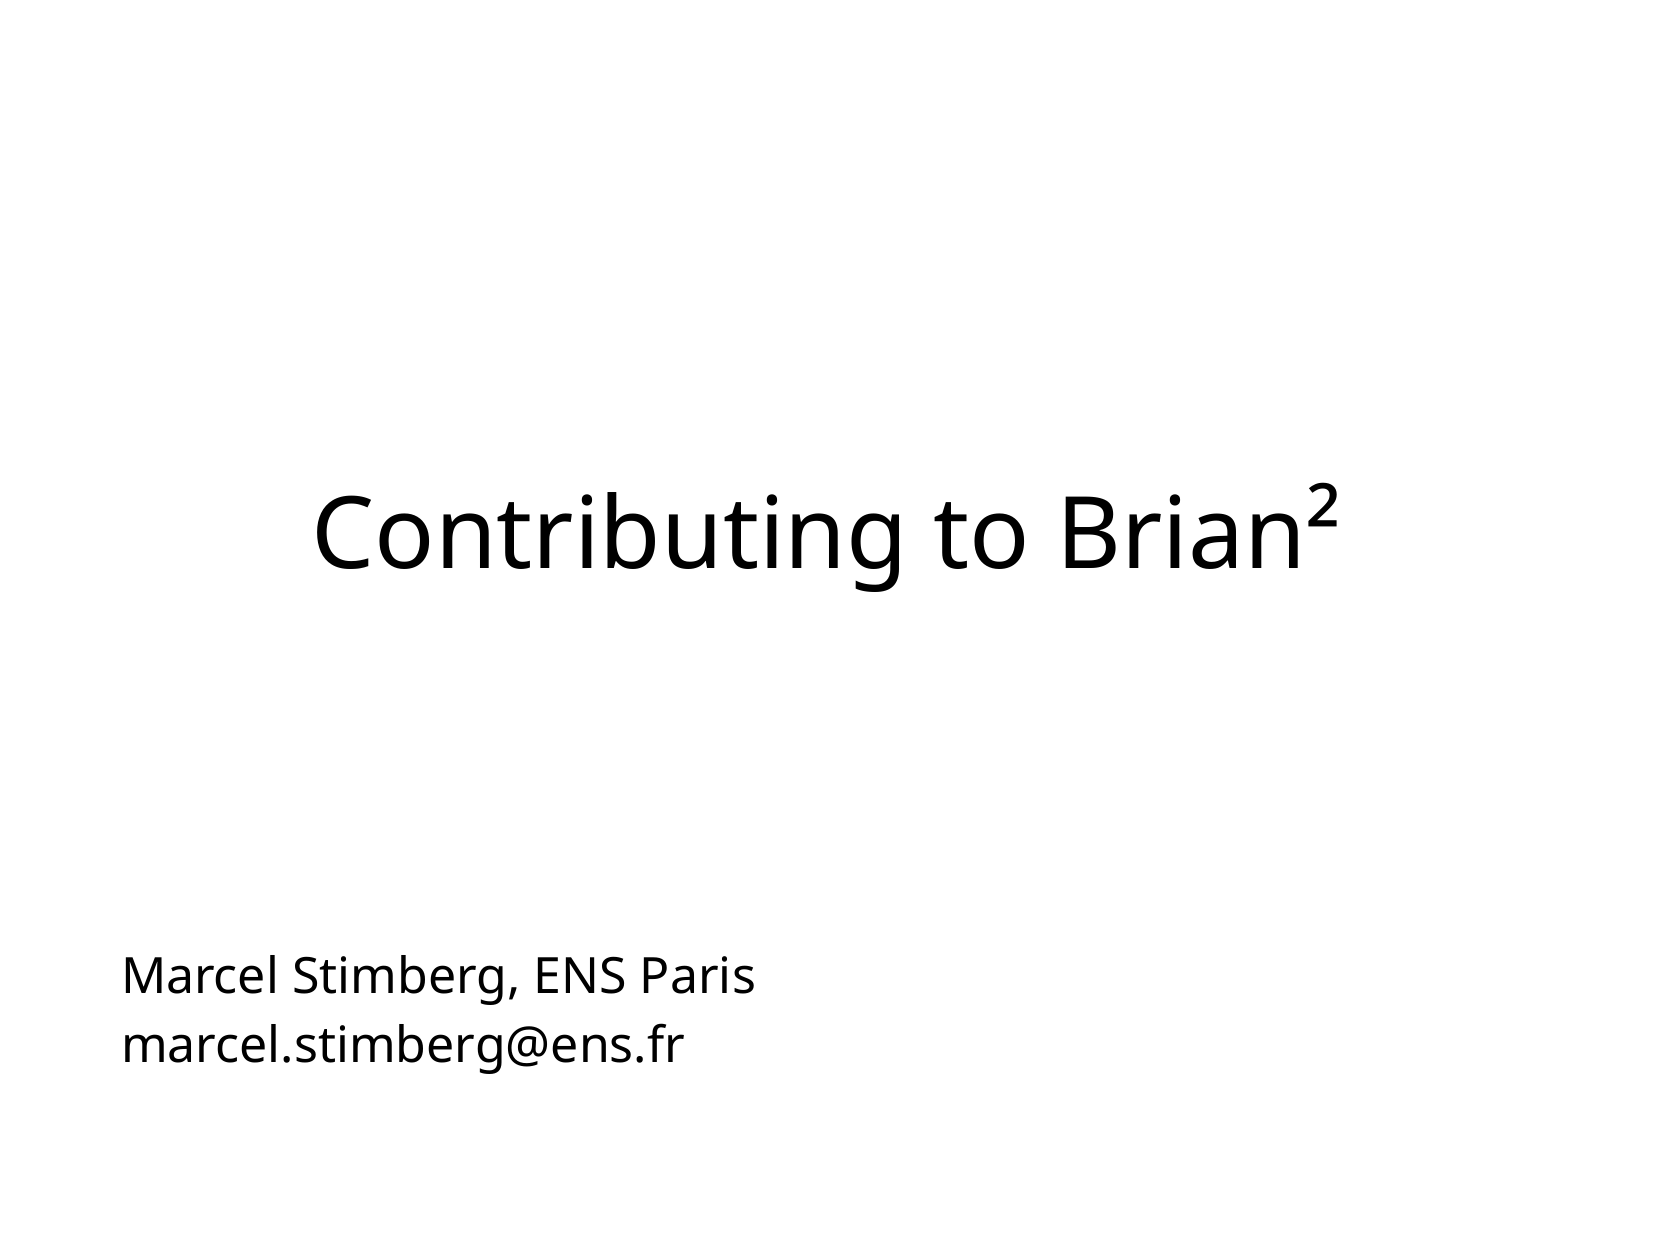

# Contributing to Brian²
Marcel Stimberg, ENS Paris
marcel.stimberg@ens.fr